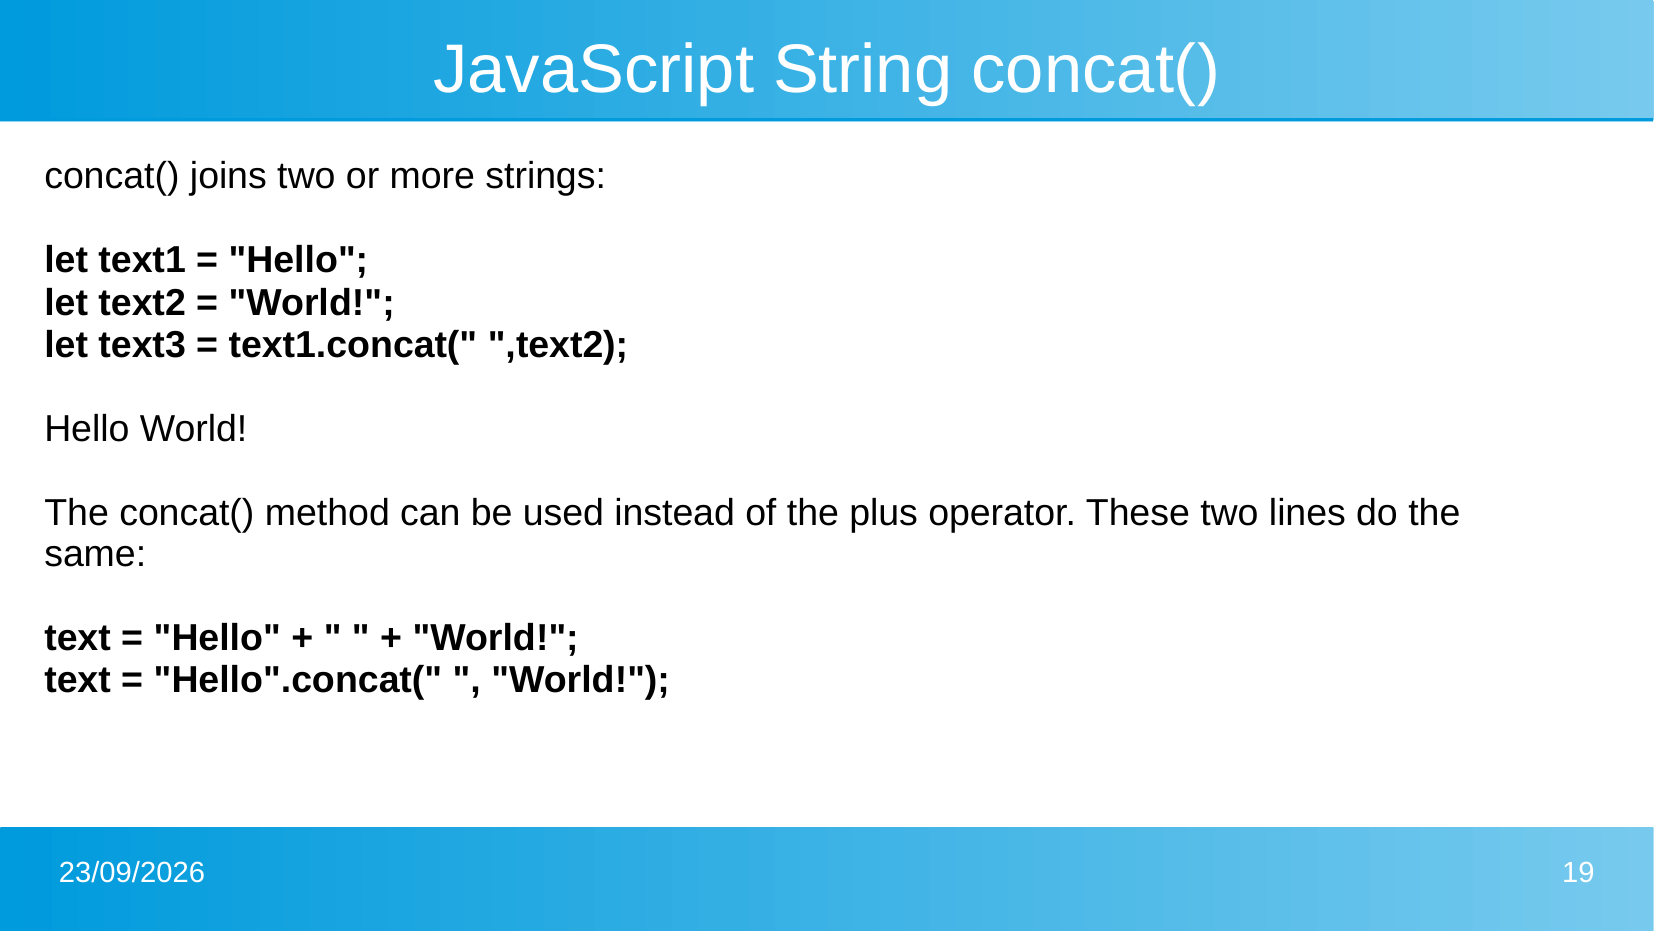

# JavaScript String concat()
concat() joins two or more strings:
let text1 = "Hello";
let text2 = "World!";
let text3 = text1.concat(" ",text2);
Hello World!
The concat() method can be used instead of the plus operator. These two lines do the same:
text = "Hello" + " " + "World!";
text = "Hello".concat(" ", "World!");
19